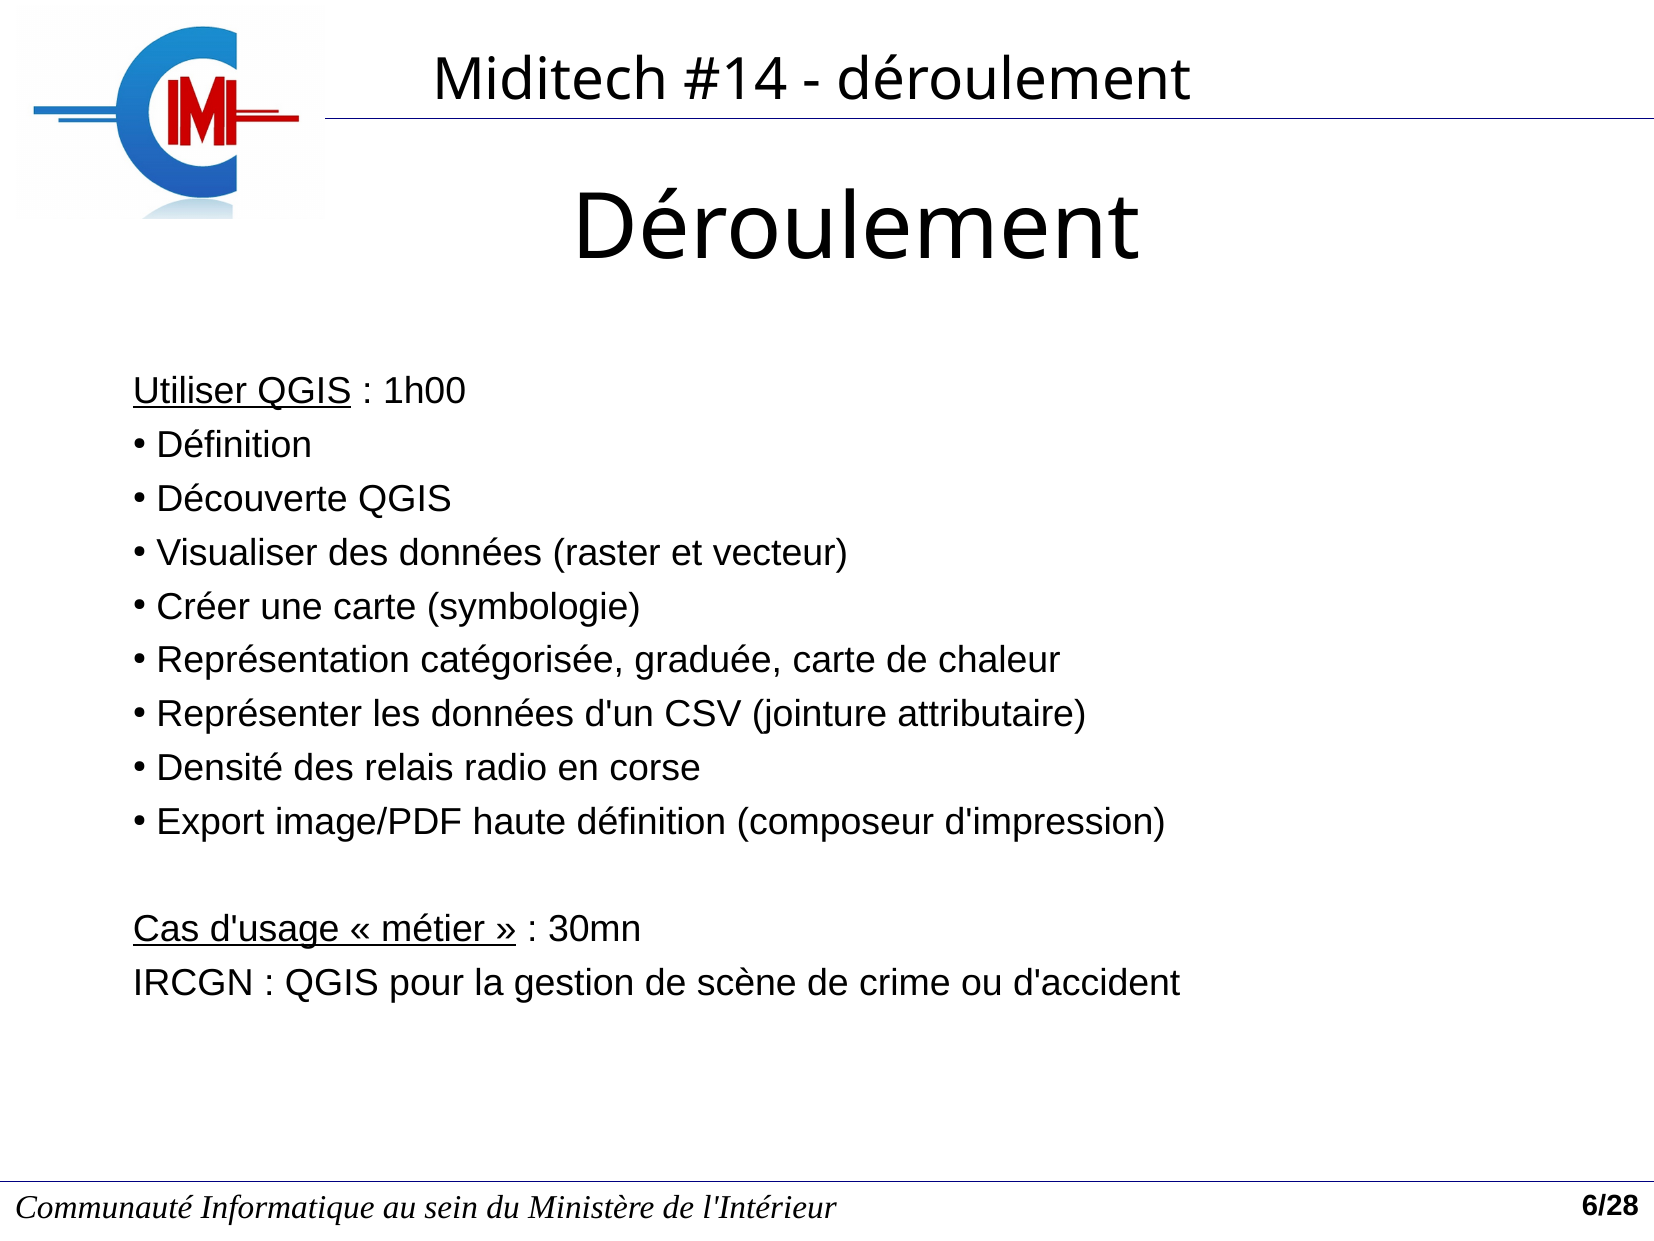

Miditech #14 - déroulement
Déroulement
Utiliser QGIS : 1h00
 Définition
 Découverte QGIS
 Visualiser des données (raster et vecteur)
 Créer une carte (symbologie)
 Représentation catégorisée, graduée, carte de chaleur
 Représenter les données d'un CSV (jointure attributaire)
 Densité des relais radio en corse
 Export image/PDF haute définition (composeur d'impression)
Cas d'usage « métier » : 30mn
IRCGN : QGIS pour la gestion de scène de crime ou d'accident